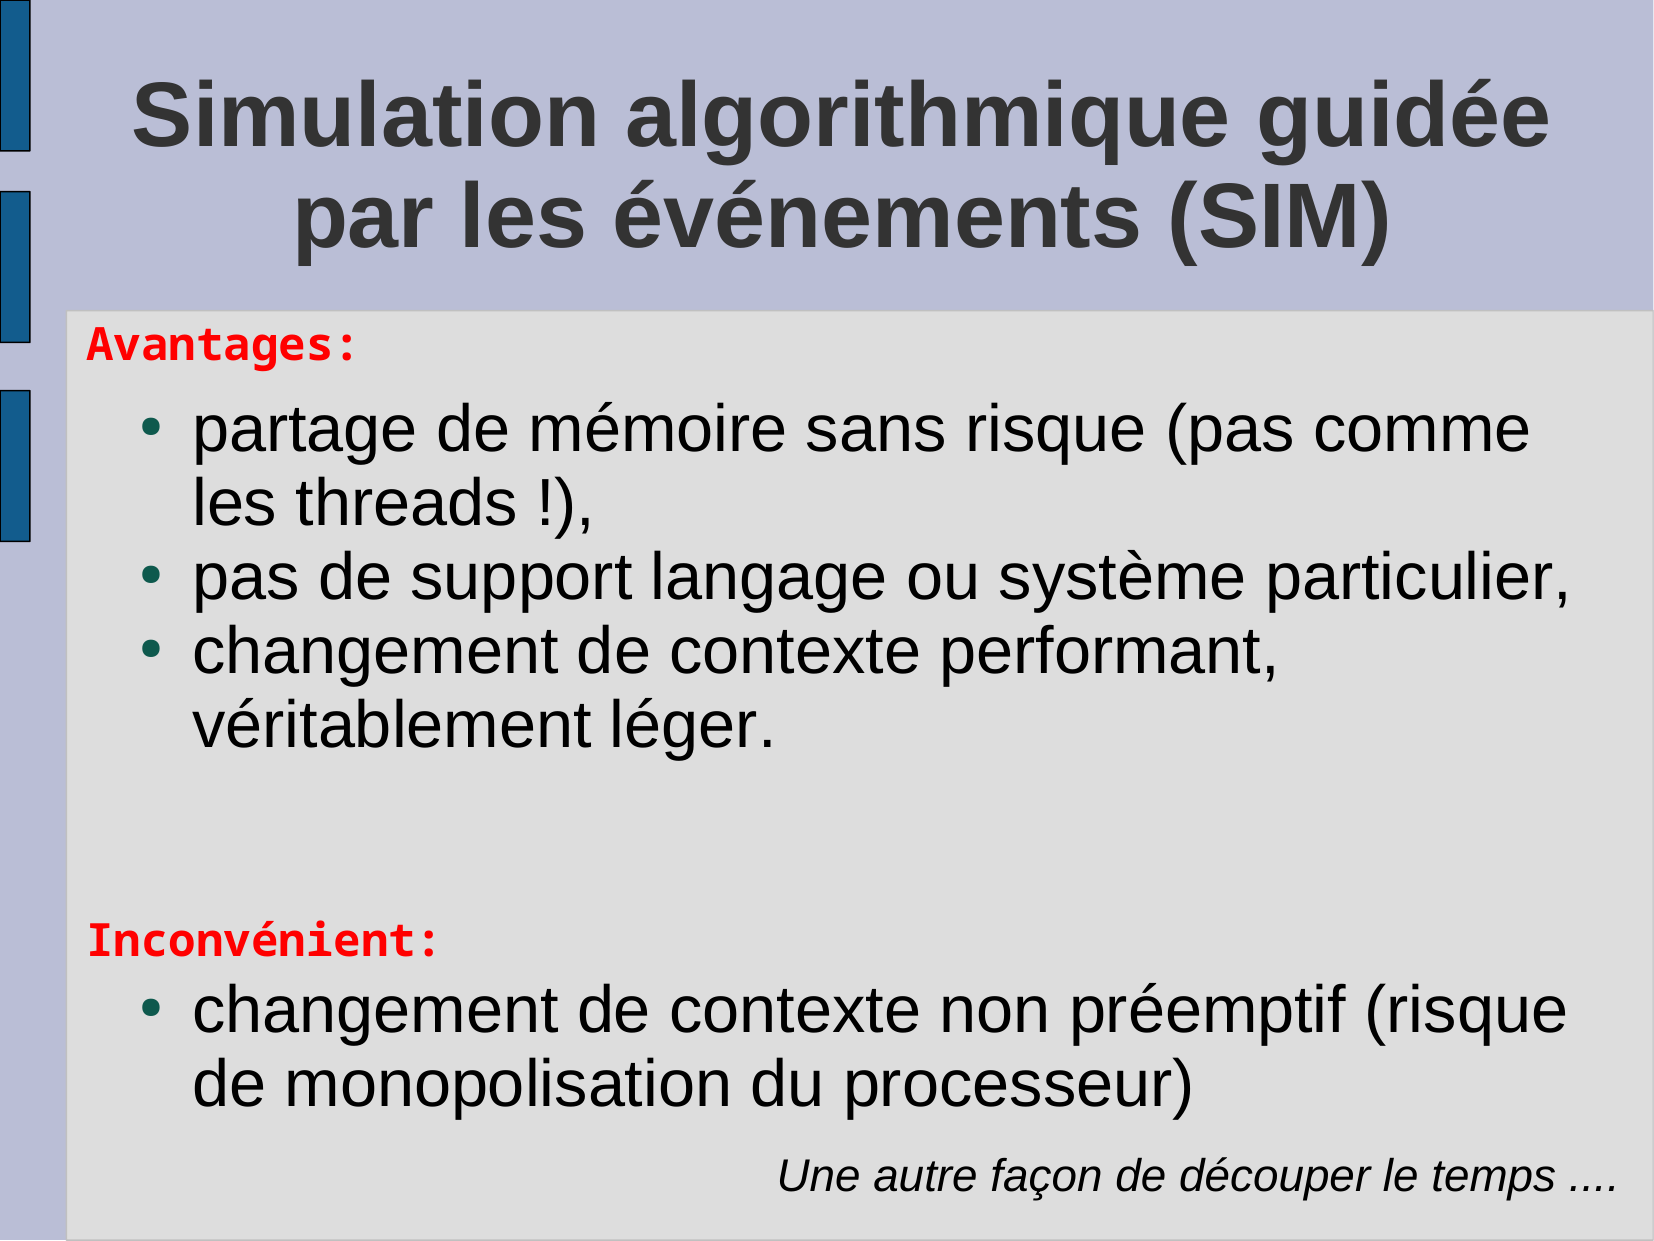

# Simulation algorithmique guidée par les événements (SIM)
Avantages:
partage de mémoire sans risque (pas comme les threads !),
pas de support langage ou système particulier,
changement de contexte performant, véritablement léger.
Inconvénient:
changement de contexte non préemptif (risque de monopolisation du processeur)
Une autre façon de découper le temps ....